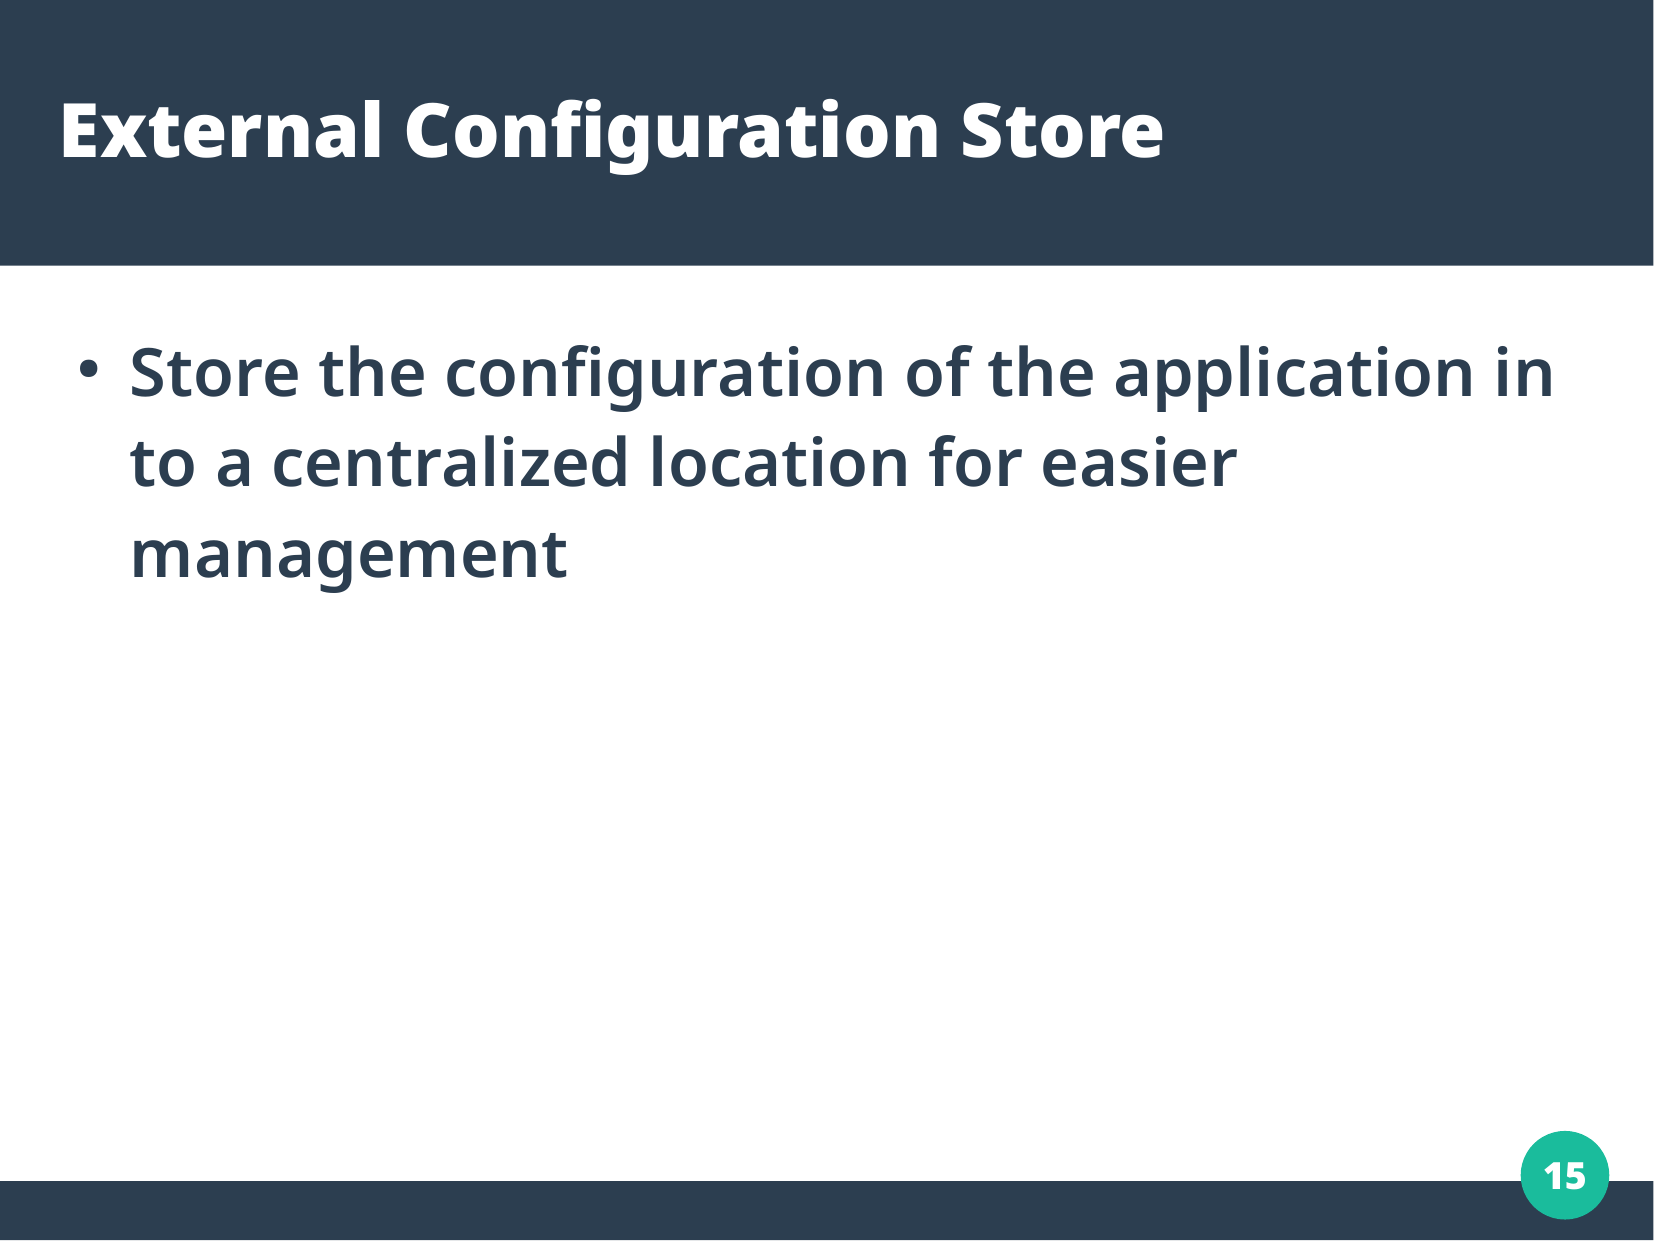

# External Configuration Store
Store the configuration of the application in to a centralized location for easier management
15